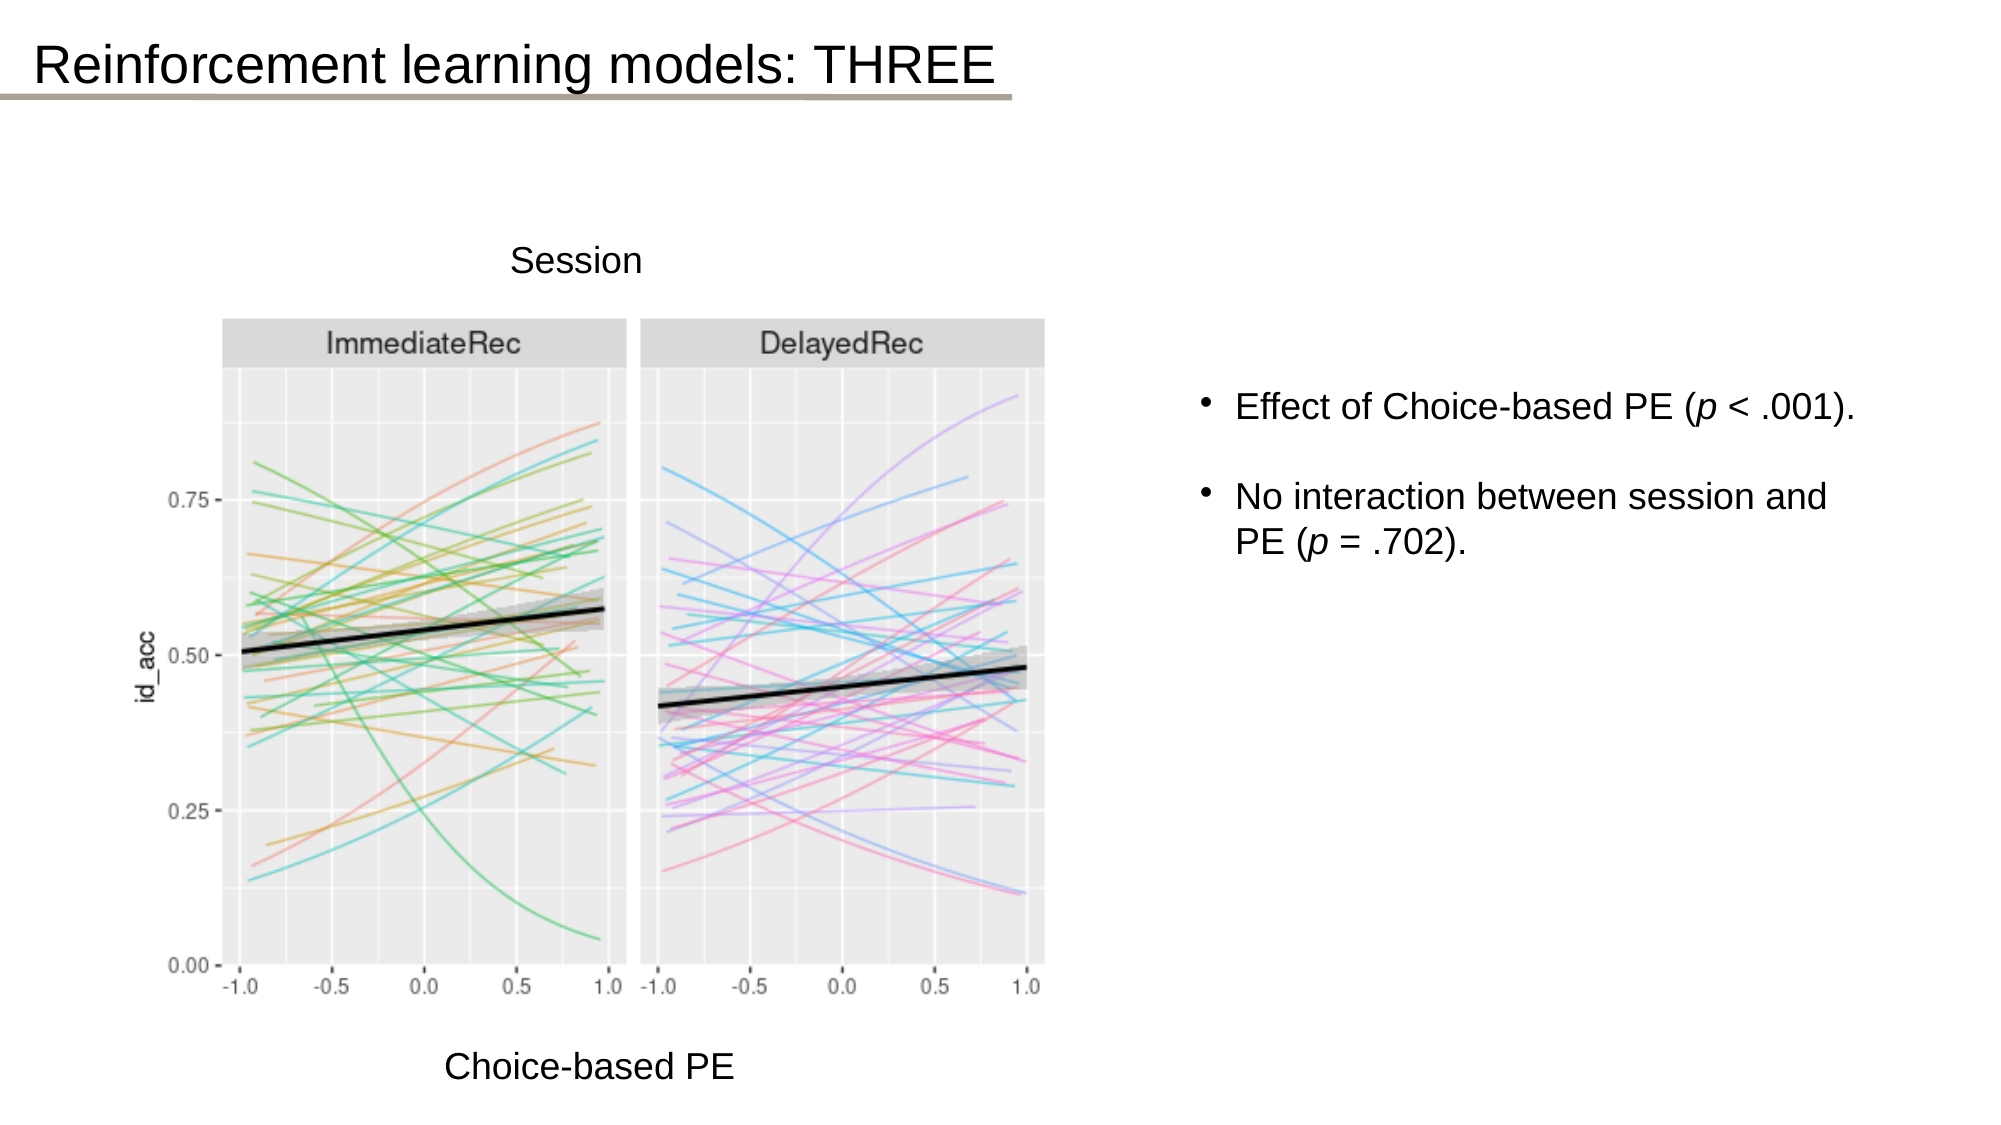

Reinforcement learning models: THREE
Session
Effect of Choice-based PE (p < .001).
No interaction between session and PE (p = .702).
Choice-based PE